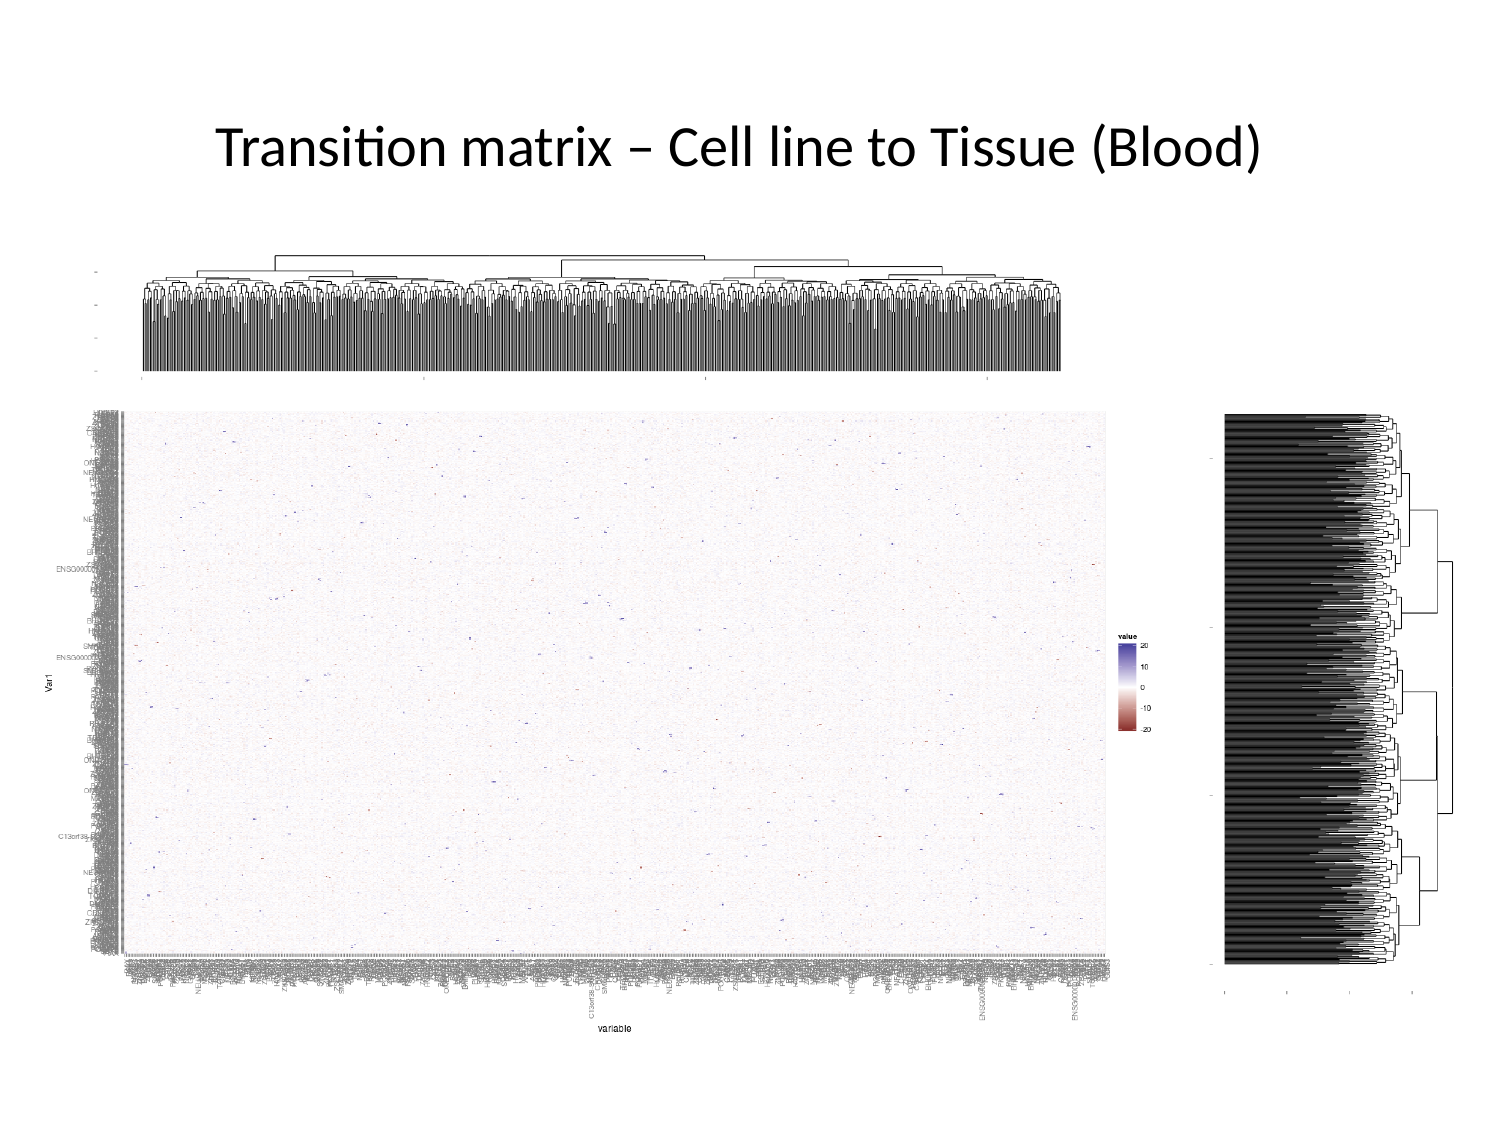

# Transition matrix – Cell line to Tissue (Blood)